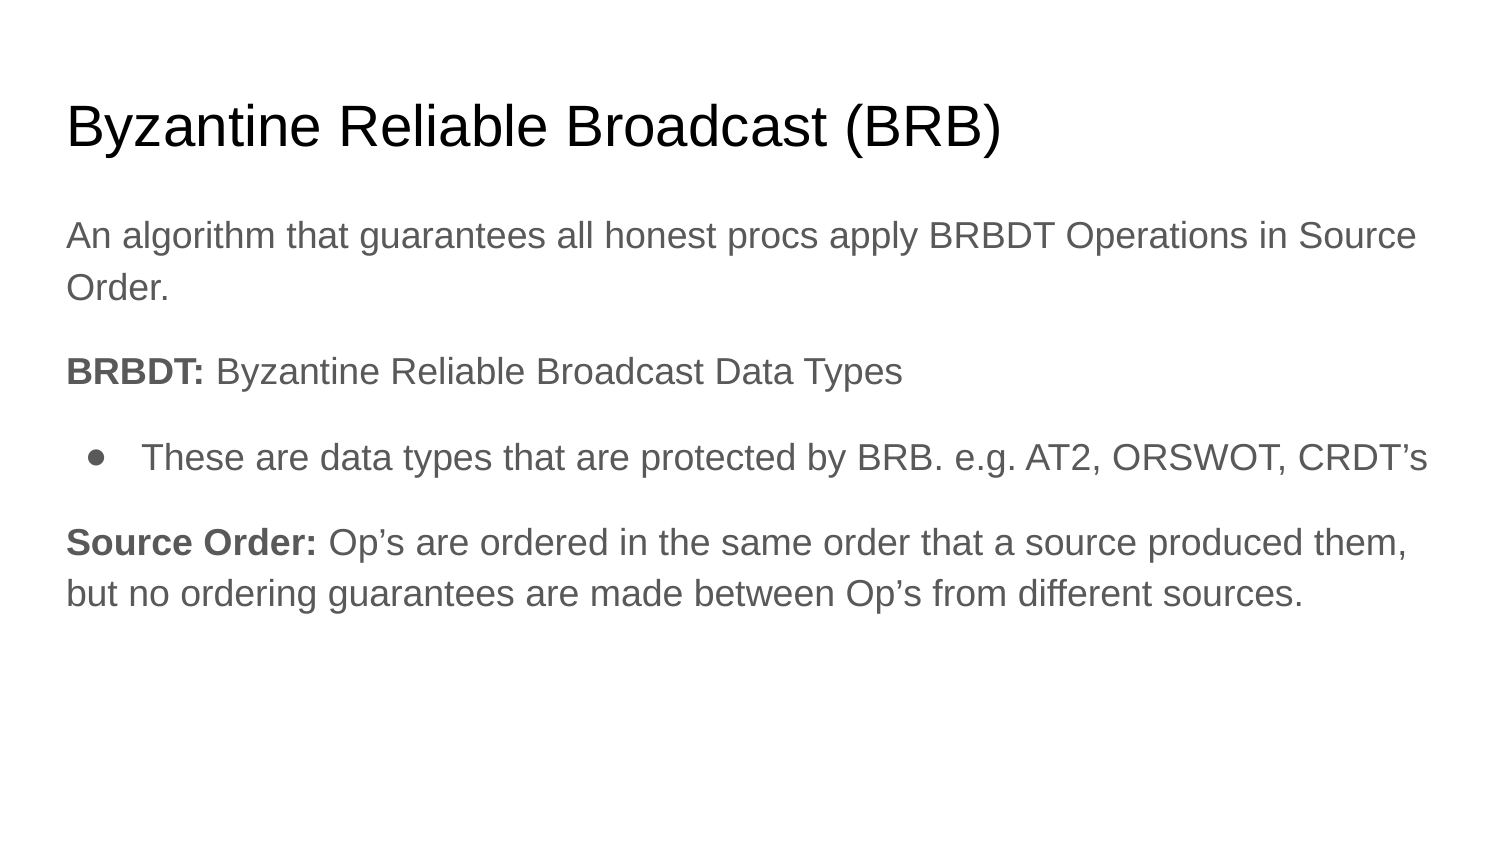

# Byzantine Reliable Broadcast (BRB)
An algorithm that guarantees all honest procs apply BRBDT Operations in Source Order.
BRBDT: Byzantine Reliable Broadcast Data Types
These are data types that are protected by BRB. e.g. AT2, ORSWOT, CRDT’s
Source Order: Op’s are ordered in the same order that a source produced them, but no ordering guarantees are made between Op’s from different sources.